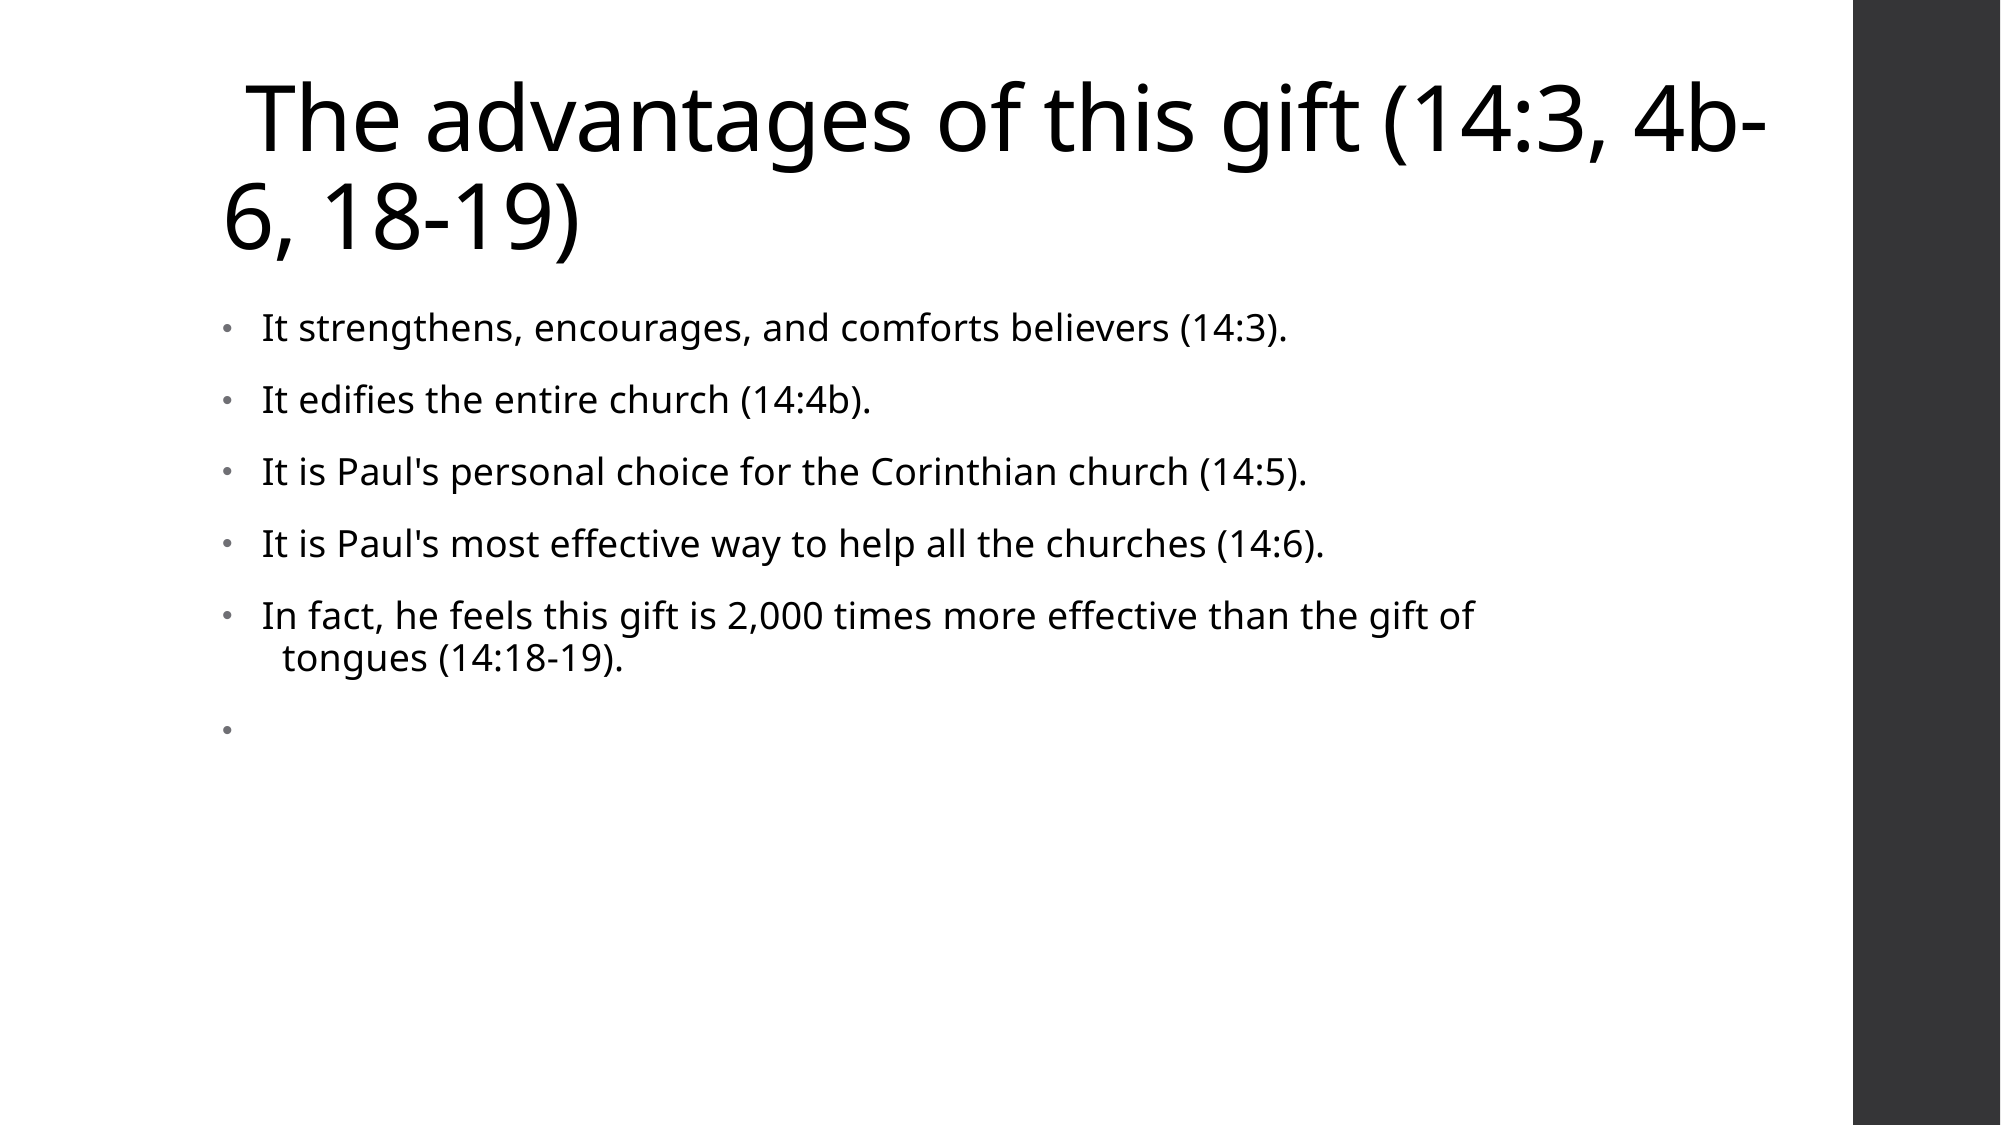

# The advantages of this gift (14:3, 4b-6, 18-19)
 It strengthens, encourages, and comforts believers (14:3).
 It edifies the entire church (14:4b).
 It is Paul's personal choice for the Corinthian church (14:5).
 It is Paul's most effective way to help all the churches (14:6).
 In fact, he feels this gift is 2,000 times more effective than the gift of tongues (14:18-19).